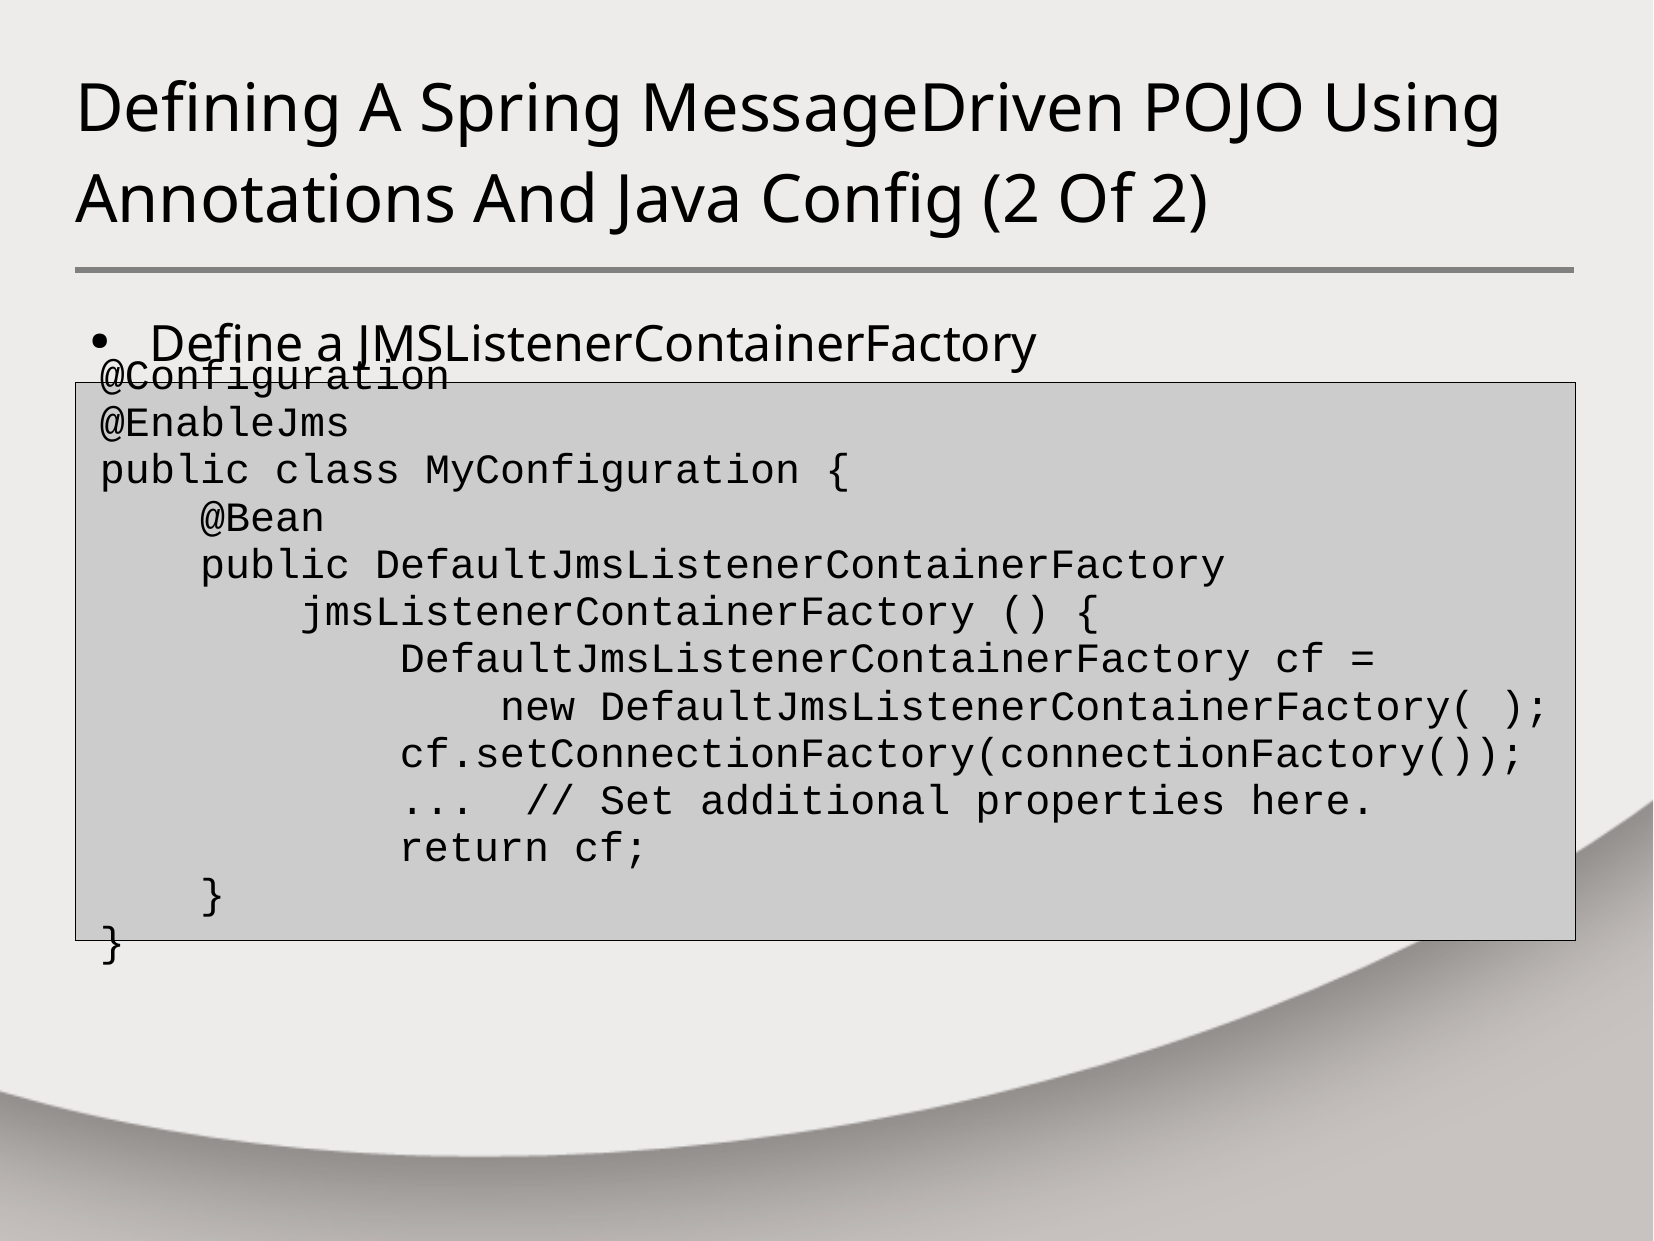

# Defining A Spring MessageDriven POJO Using Annotations And Java Config (2 Of 2)
Define a JMSListenerContainerFactory
@Configuration
@EnableJms
public class MyConfiguration {
 @Bean
    public DefaultJmsListenerContainerFactory
 jmsListenerContainerFactory () {
 DefaultJmsListenerContainerFactory cf =
 new DefaultJmsListenerContainerFactory( );
 cf.setConnectionFactory(connectionFactory());
 ... // Set additional properties here.
	 return cf;
    }
}